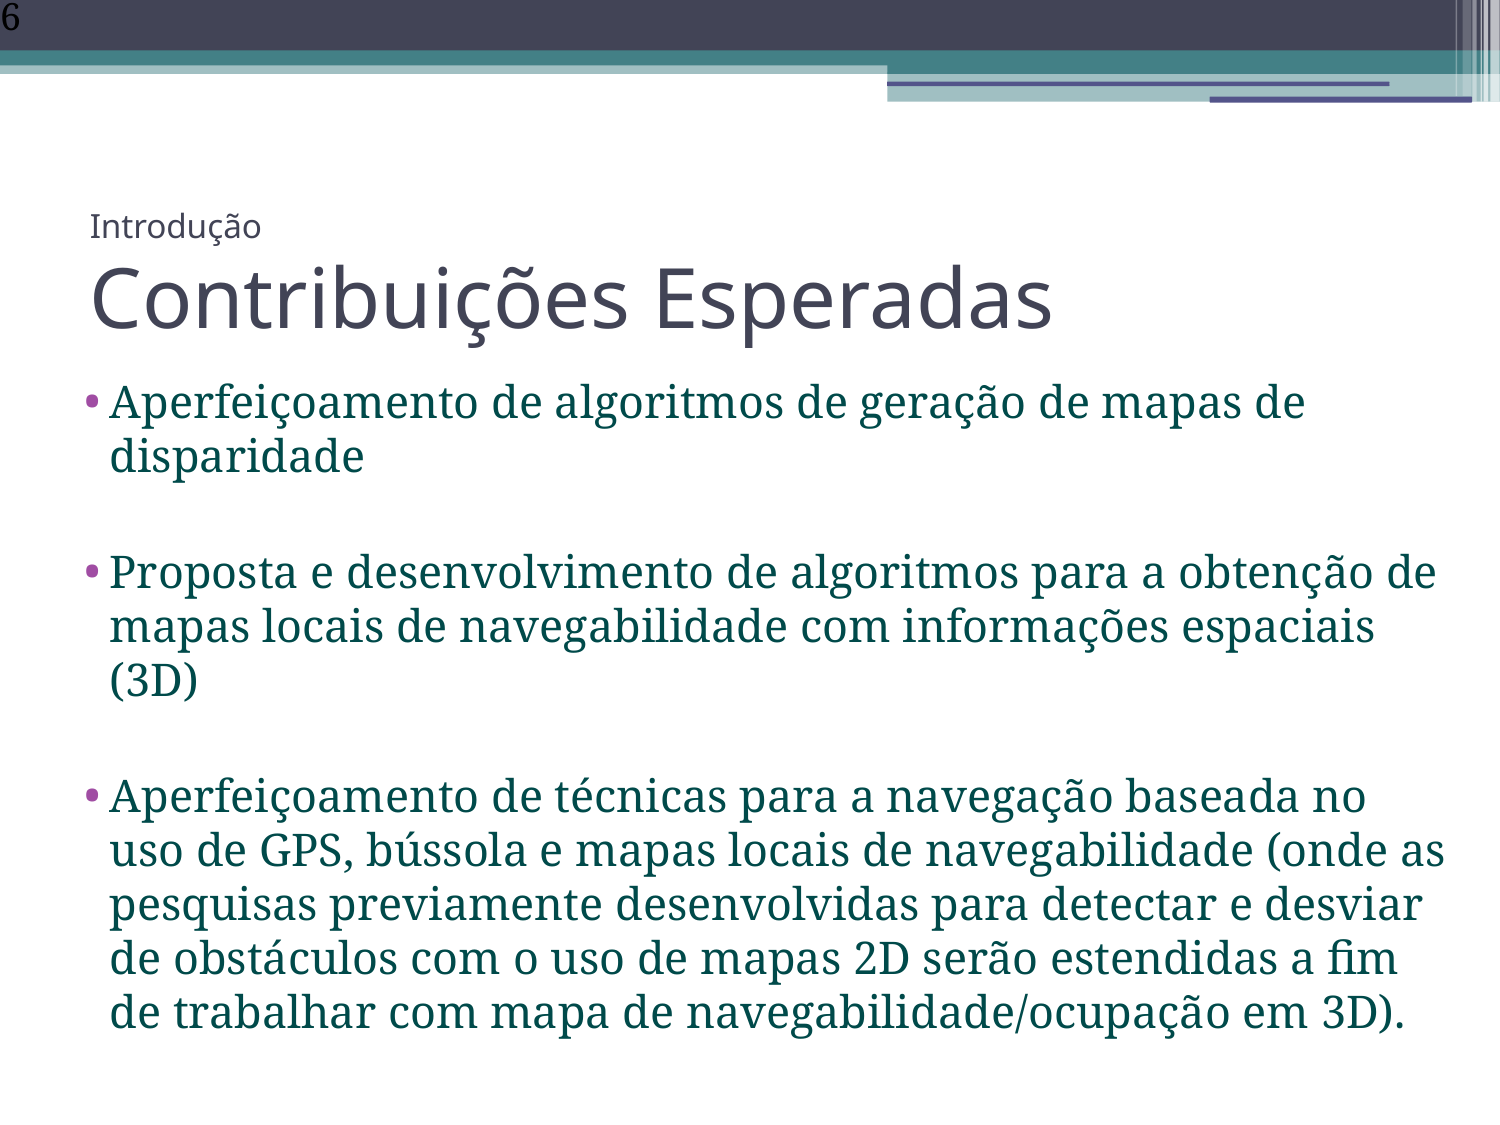

# Introdução Contribuições Esperadas
Aperfeiçoamento de algoritmos de geração de mapas de disparidade
Proposta e desenvolvimento de algoritmos para a obtenção de mapas locais de navegabilidade com informações espaciais (3D)
Aperfeiçoamento de técnicas para a navegação baseada no uso de GPS, bússola e mapas locais de navegabilidade (onde as pesquisas previamente desenvolvidas para detectar e desviar de obstáculos com o uso de mapas 2D serão estendidas a fim de trabalhar com mapa de navegabilidade/ocupação em 3D).